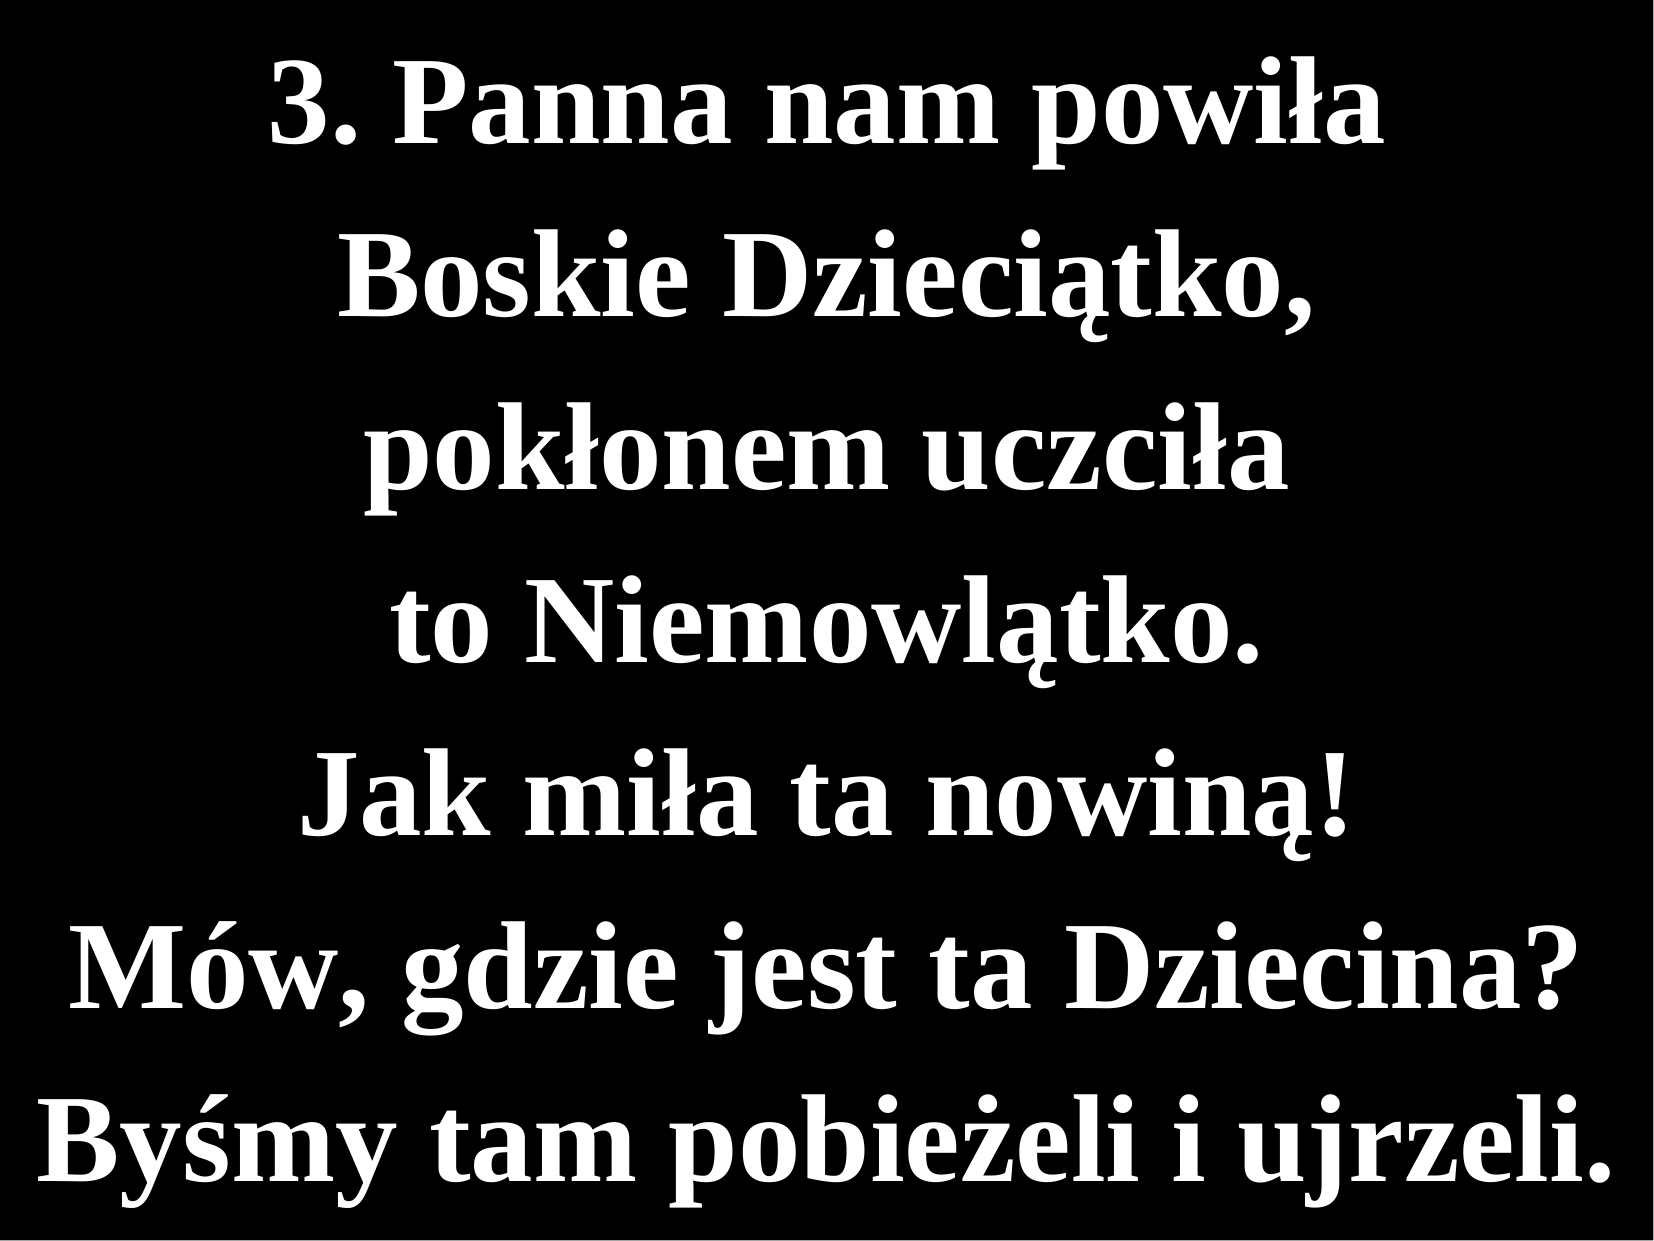

# 3. Panna nam powiła ppp Boskie Dzieciątko, ppp pokłonem uczciła ppp to Niemowlątko. ppp Jak miła ta nowiną! ppp Mów, gdzie jest ta Dziecina? ppp Byśmy tam pobieżeli i ujrzeli.